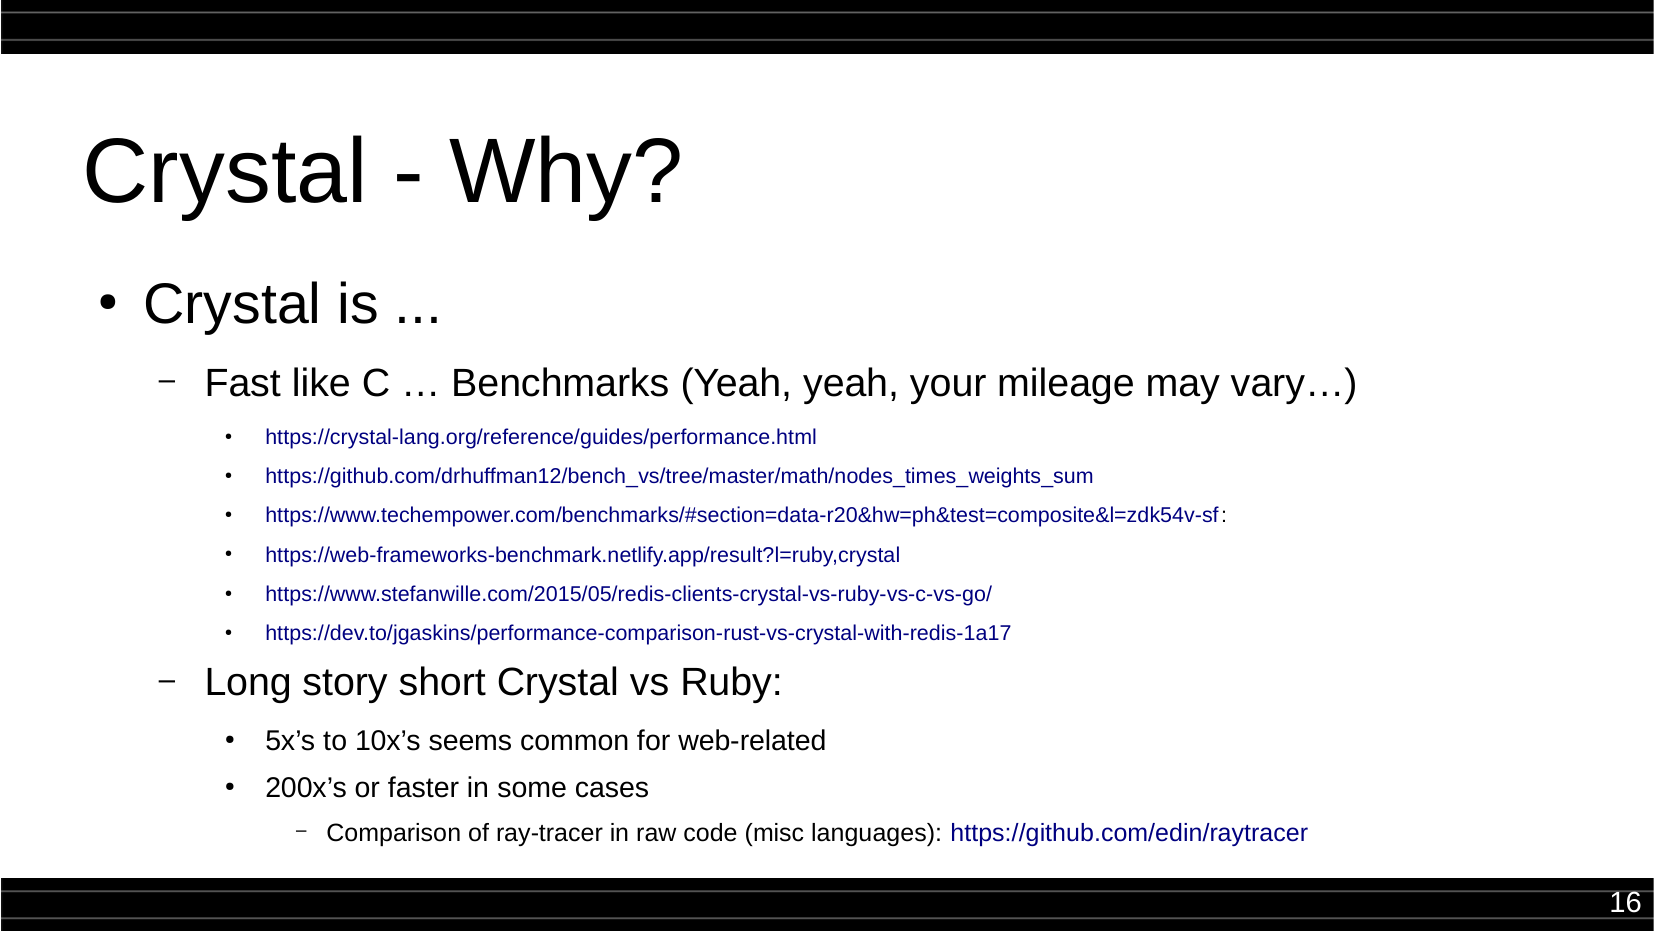

# Crystal - Why?
Crystal is ...
Fast like C … Benchmarks (Yeah, yeah, your mileage may vary…)
https://crystal-lang.org/reference/guides/performance.html
https://github.com/drhuffman12/bench_vs/tree/master/math/nodes_times_weights_sum
https://www.techempower.com/benchmarks/#section=data-r20&hw=ph&test=composite&l=zdk54v-sf:
https://web-frameworks-benchmark.netlify.app/result?l=ruby,crystal
https://www.stefanwille.com/2015/05/redis-clients-crystal-vs-ruby-vs-c-vs-go/
https://dev.to/jgaskins/performance-comparison-rust-vs-crystal-with-redis-1a17
Long story short Crystal vs Ruby:
5x’s to 10x’s seems common for web-related
200x’s or faster in some cases
Comparison of ray-tracer in raw code (misc languages): https://github.com/edin/raytracer